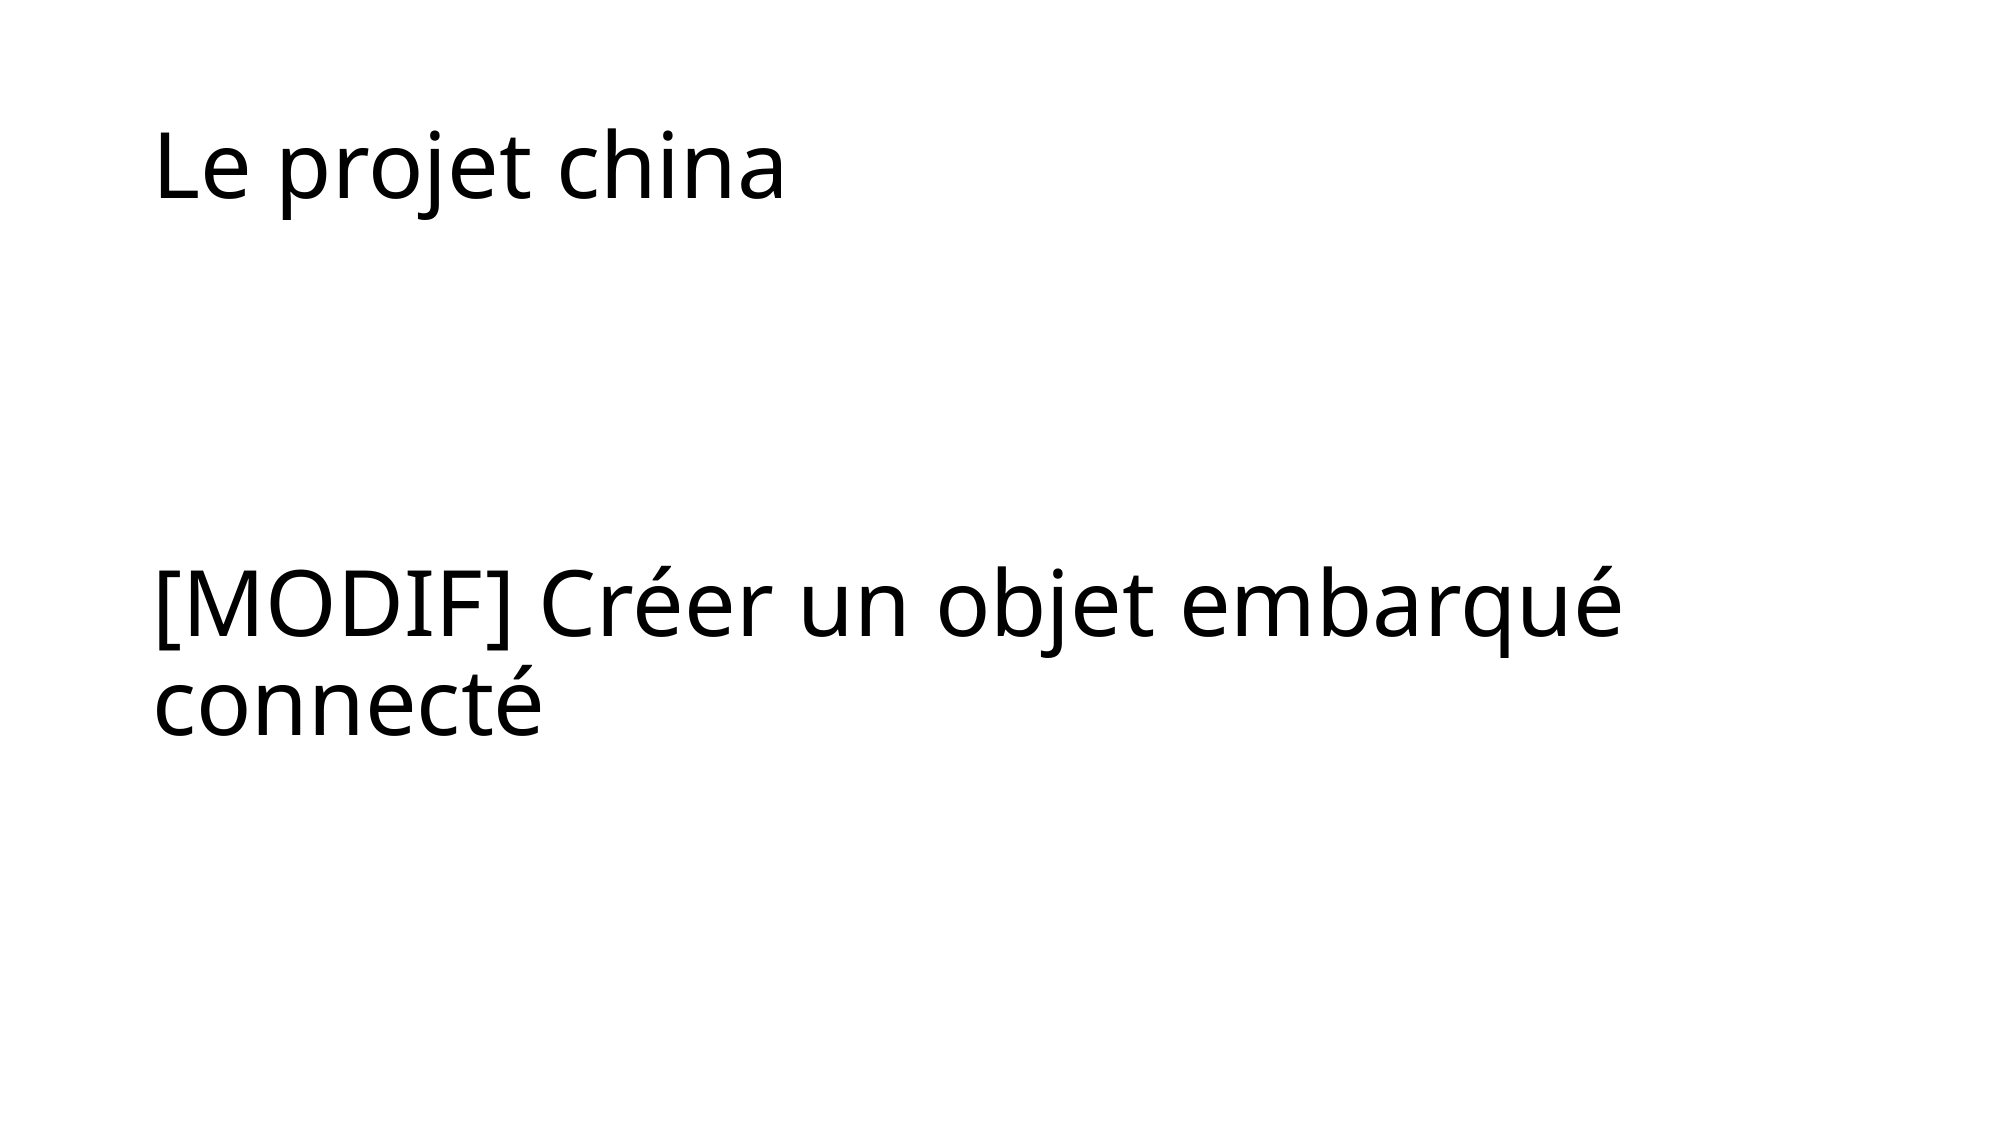

# Le projet china
[MODIF] Créer un objet embarqué connecté